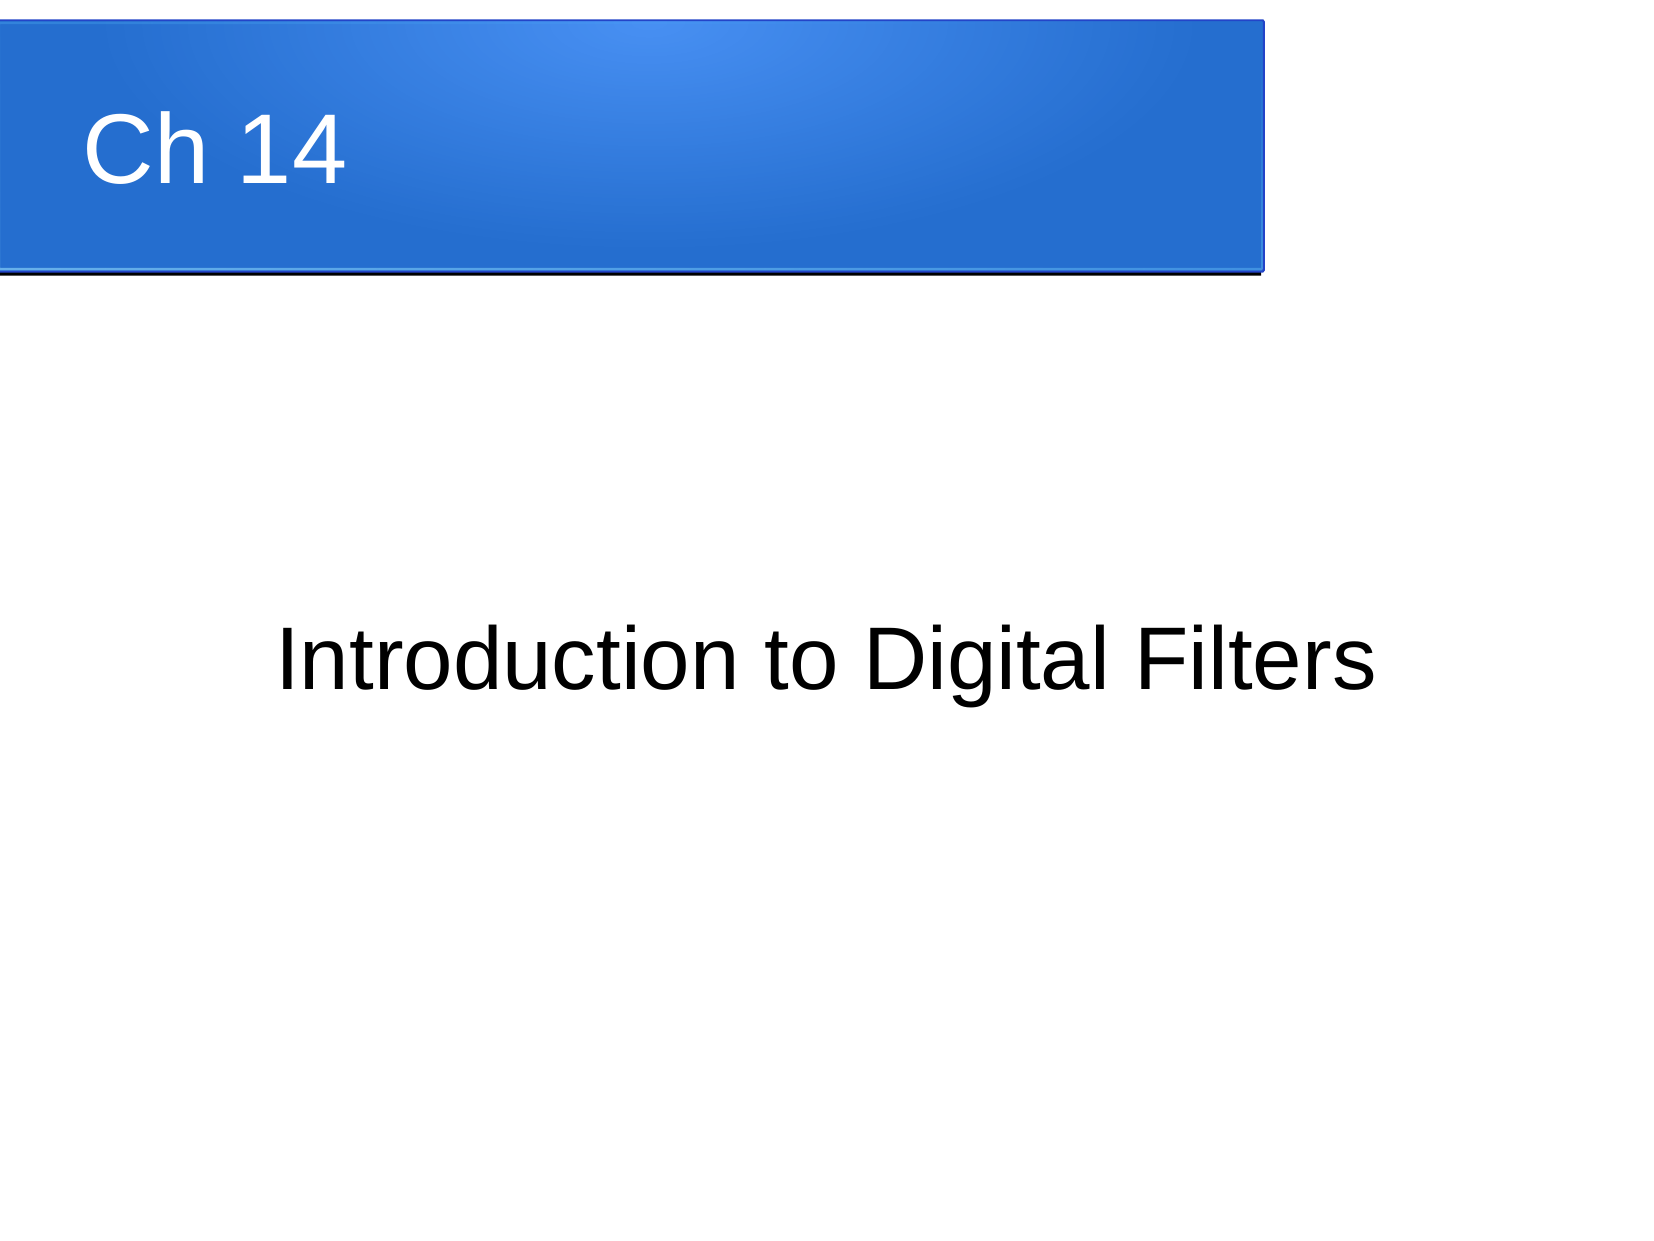

# Ch 14
Introduction to Digital Filters